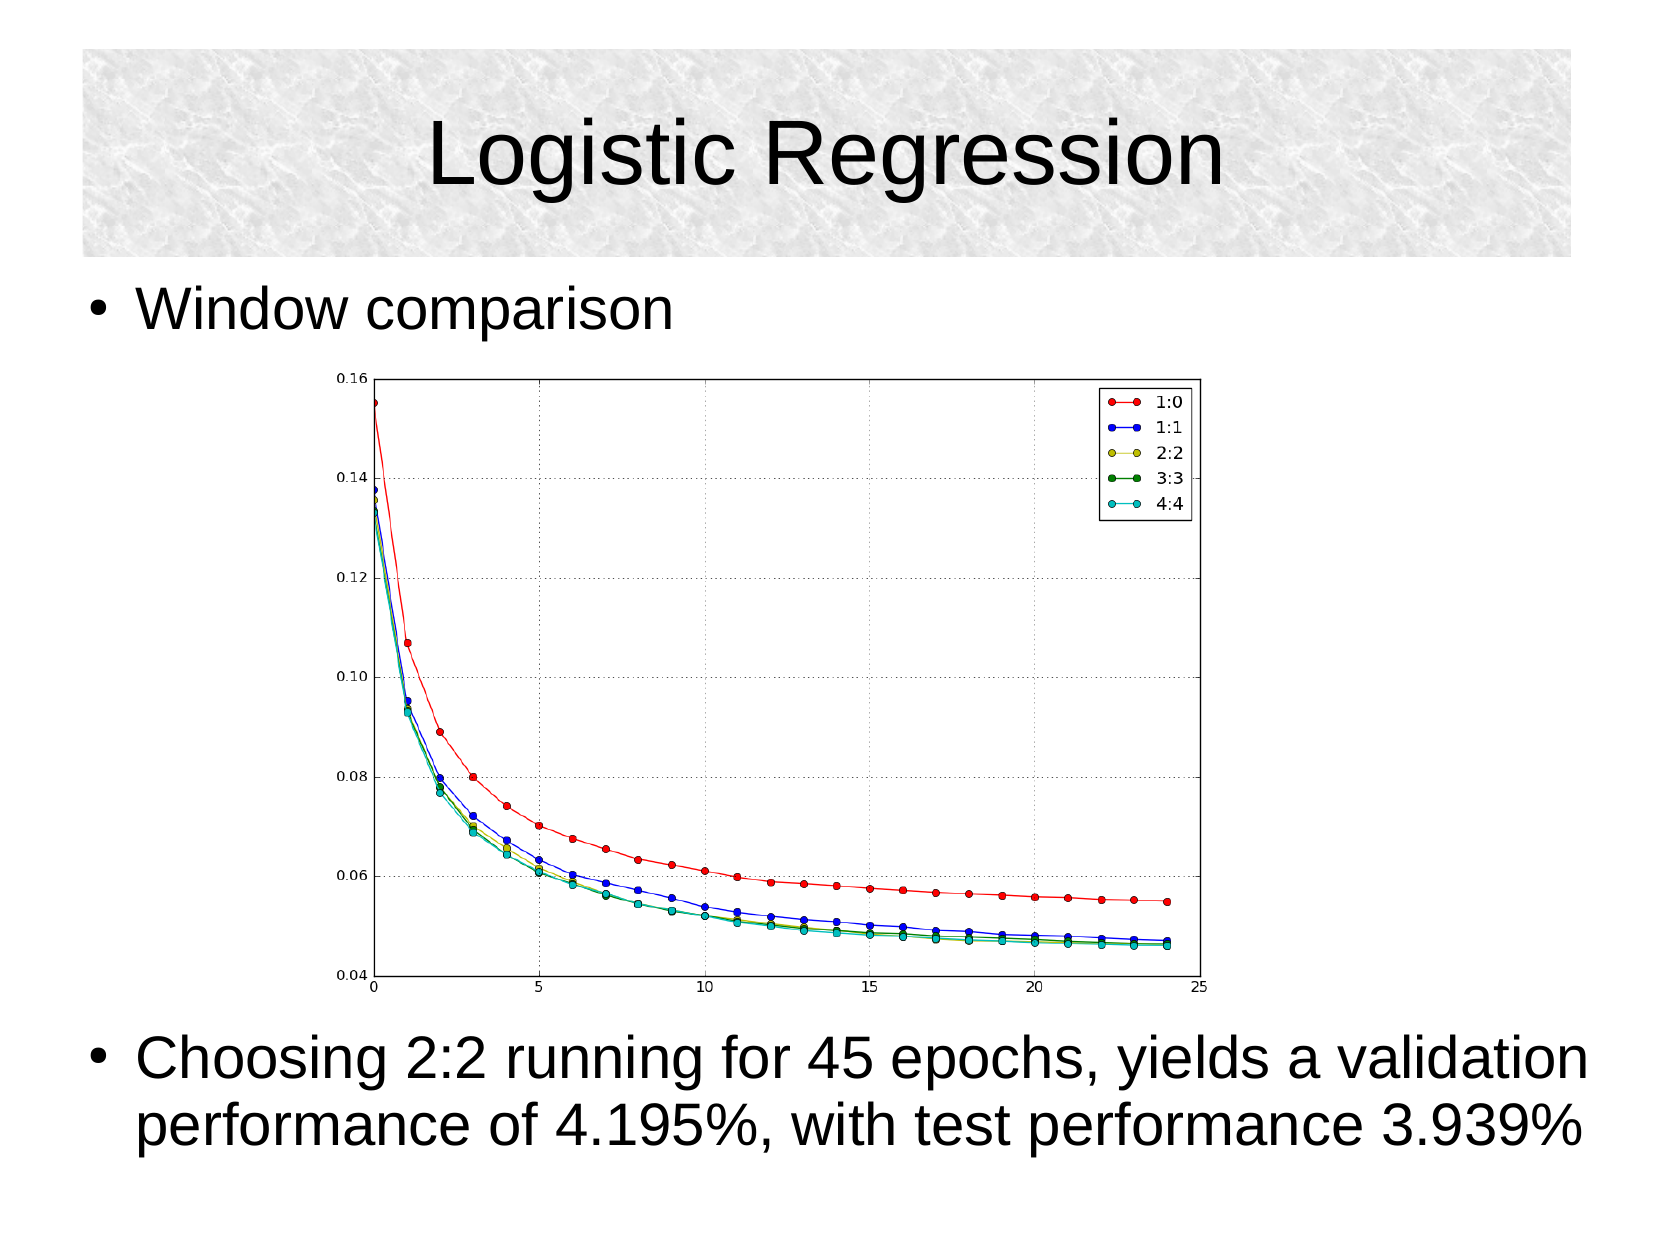

# Logistic Regression
Window comparison
Choosing 2:2 running for 45 epochs, yields a validation performance of 4.195%, with test performance 3.939%